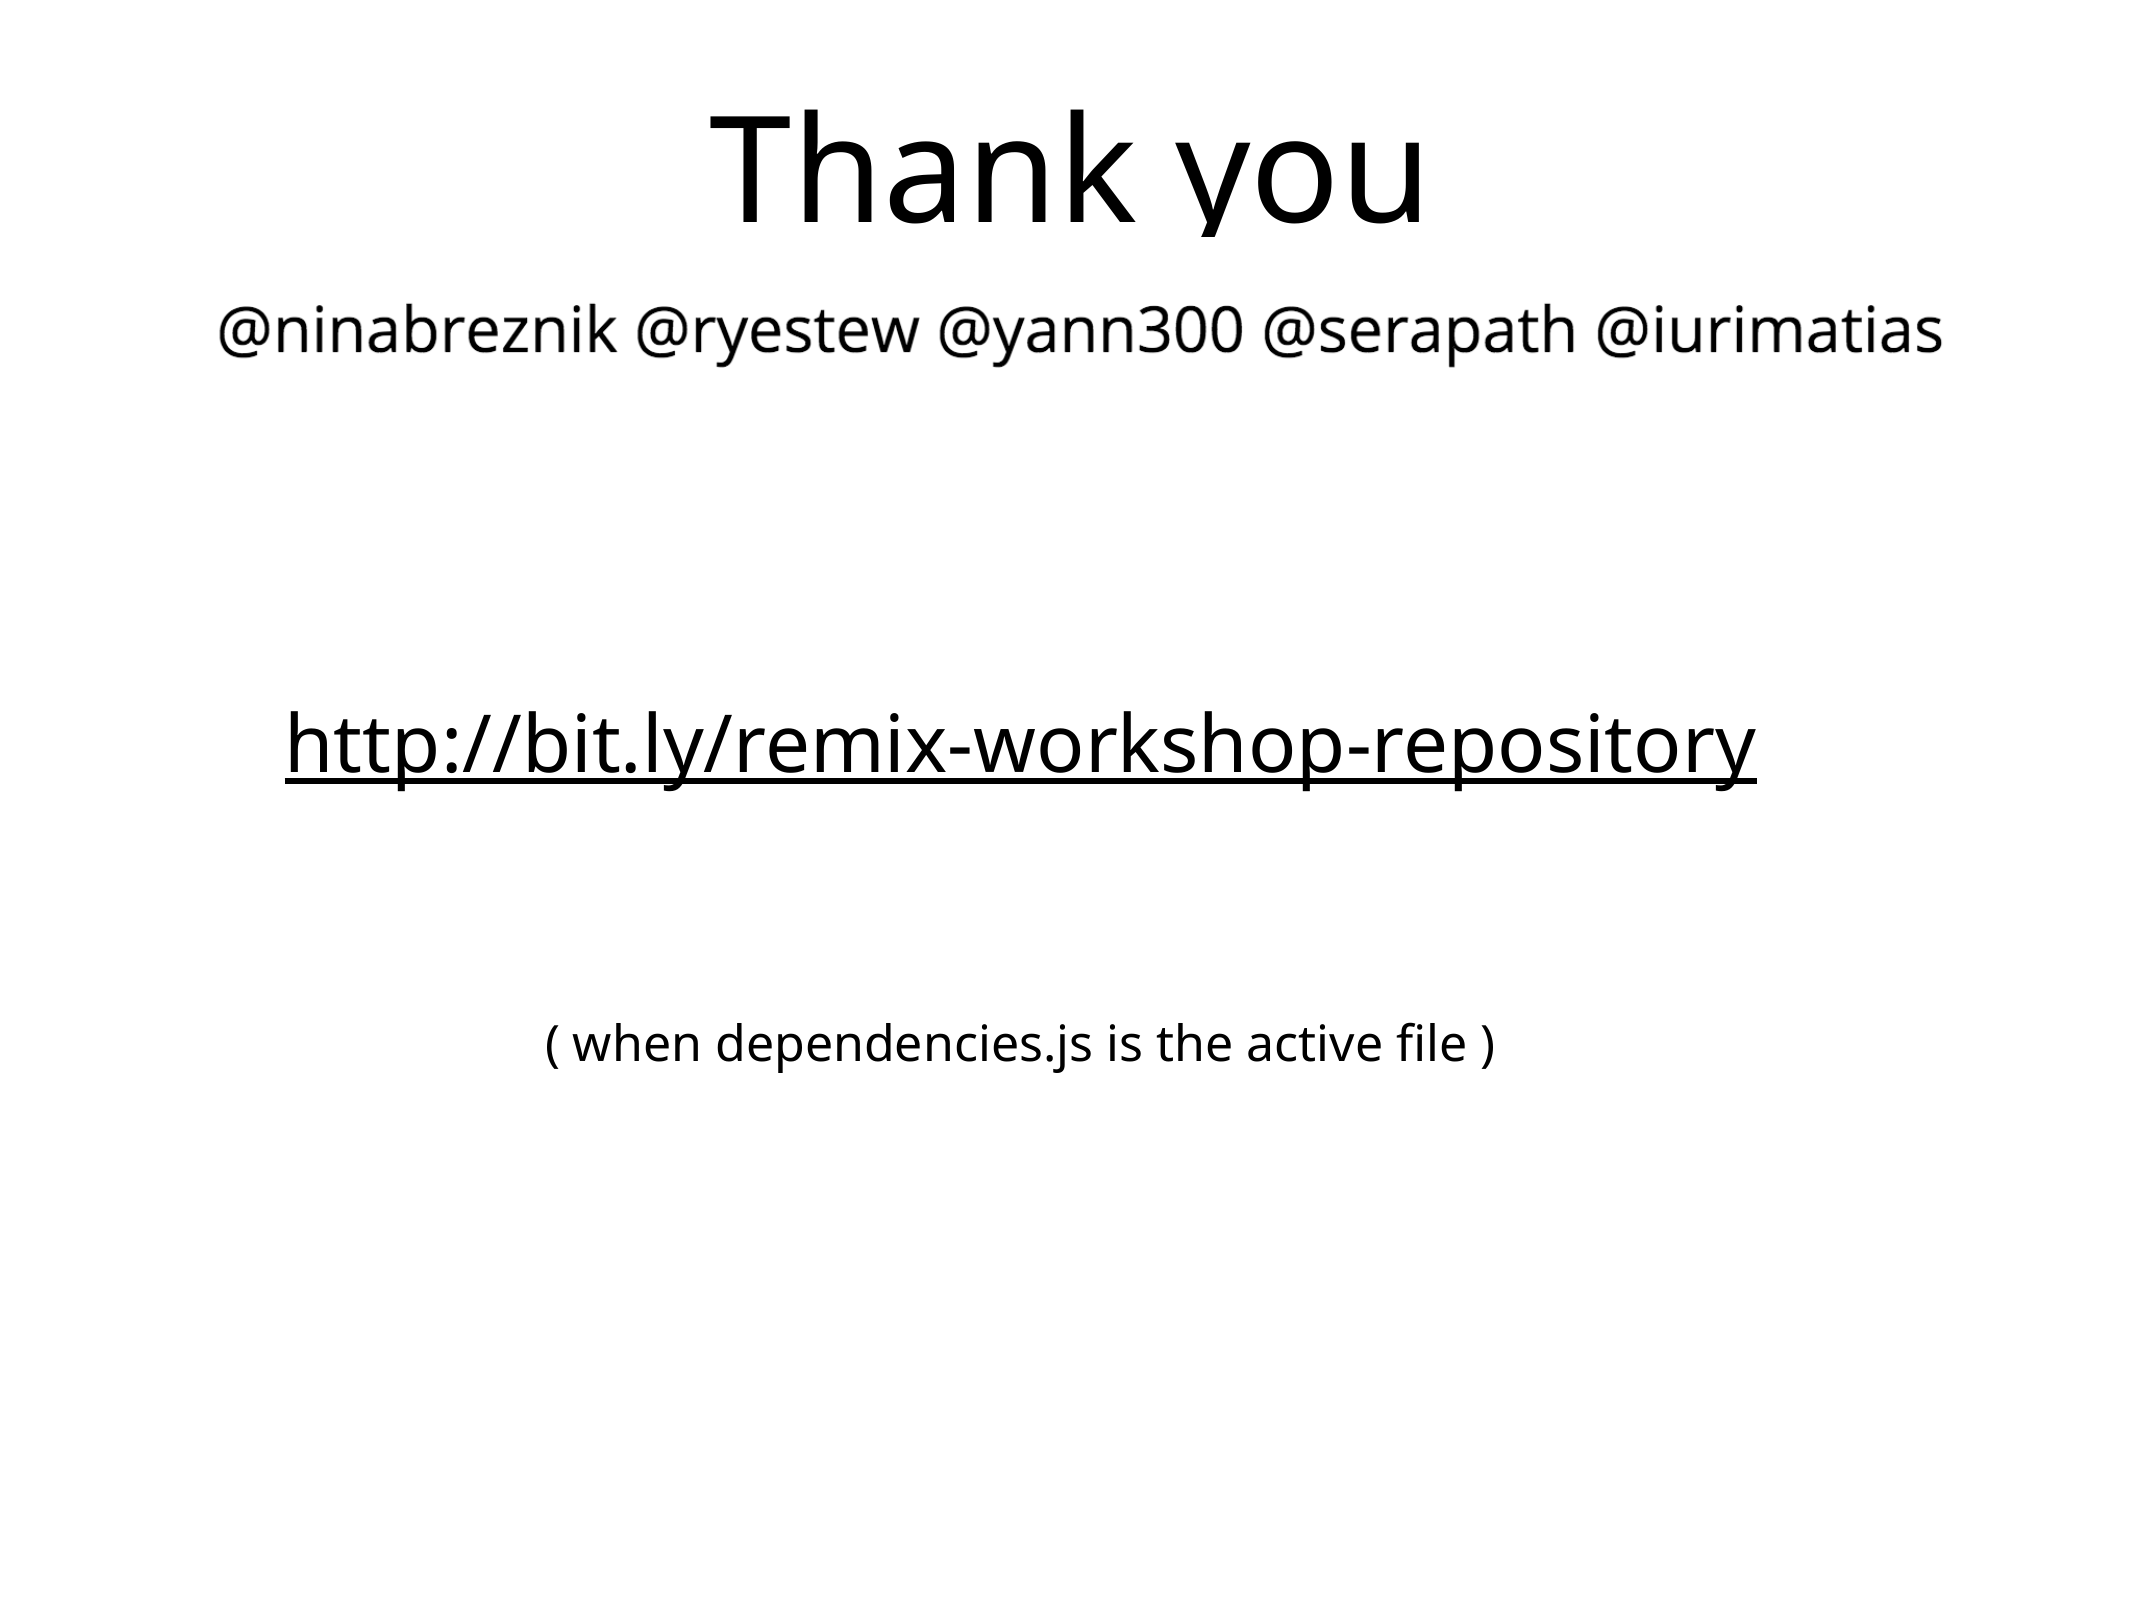

# Thank you
http://bit.ly/remix-workshop-repository
( when dependencies.js is the active file )